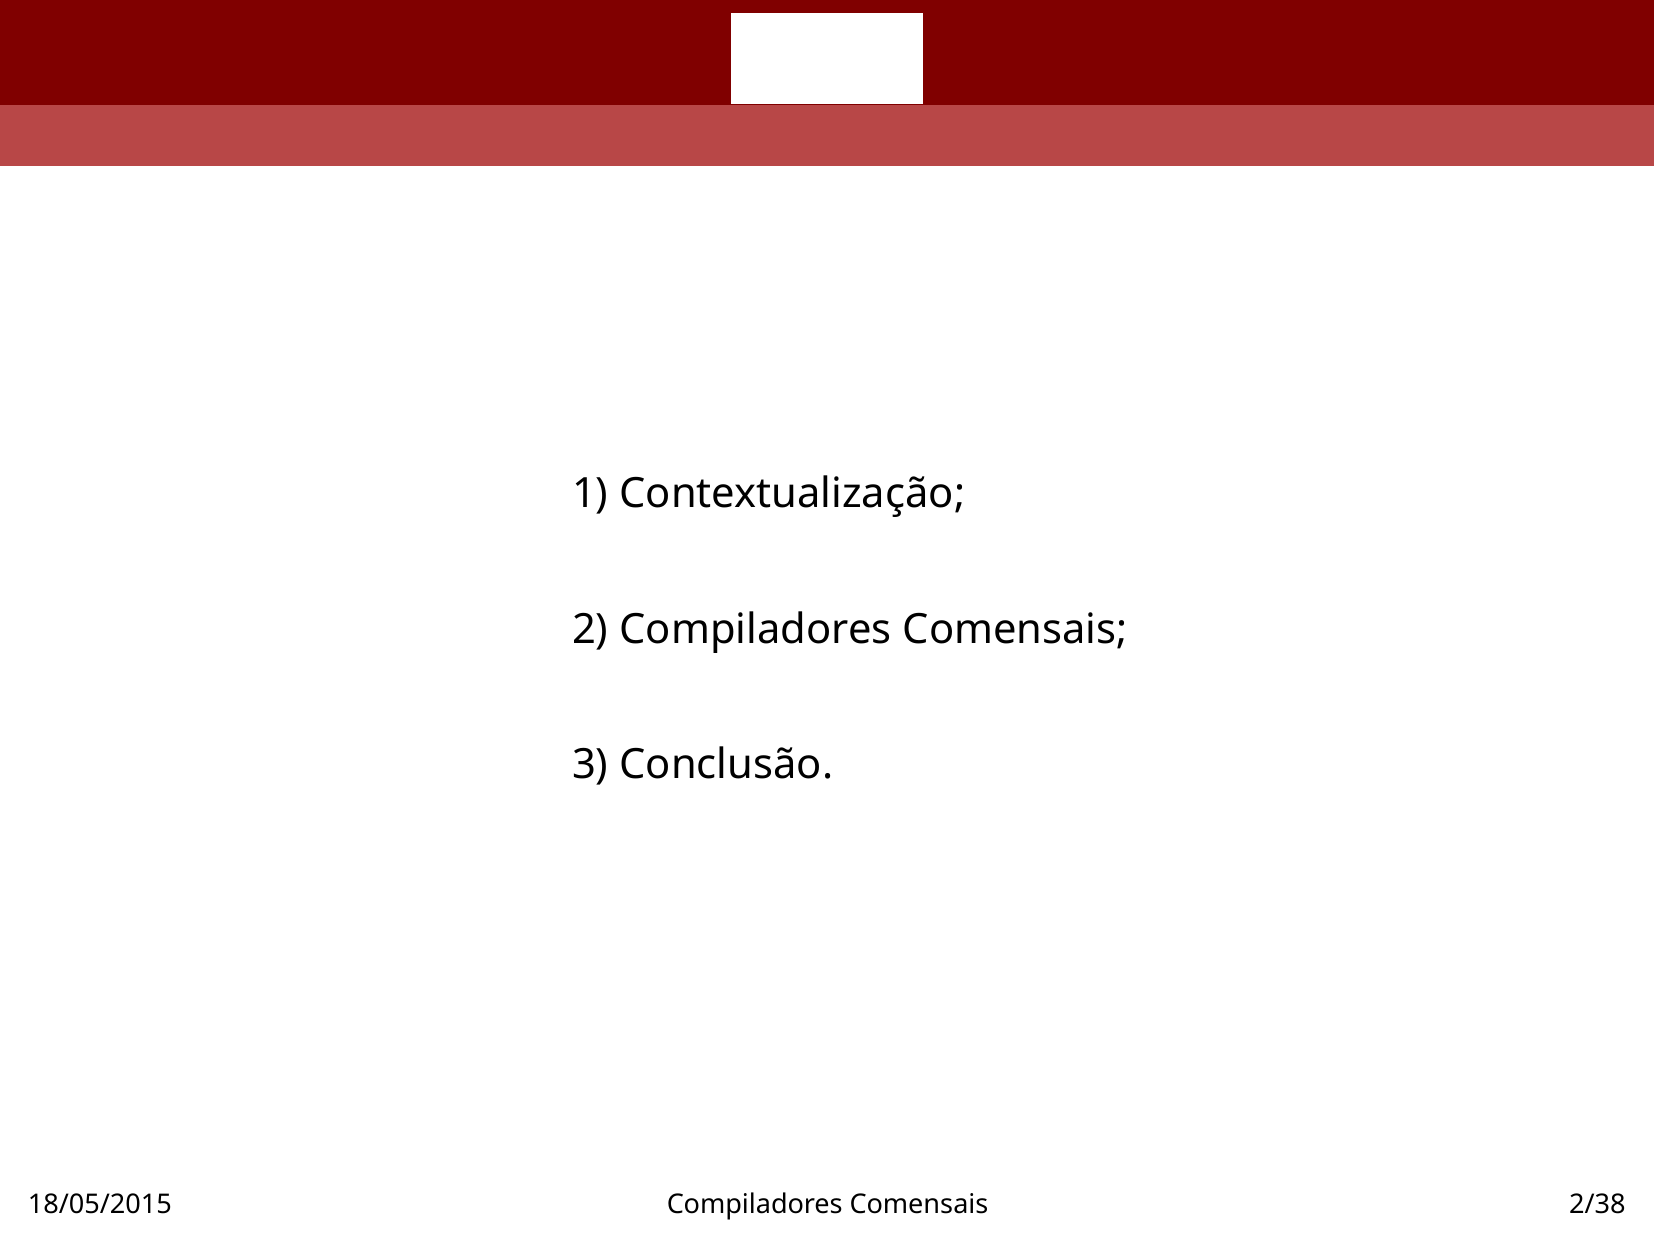

# Índice
 Contextualização;
 Compiladores Comensais;
 Conclusão.
2